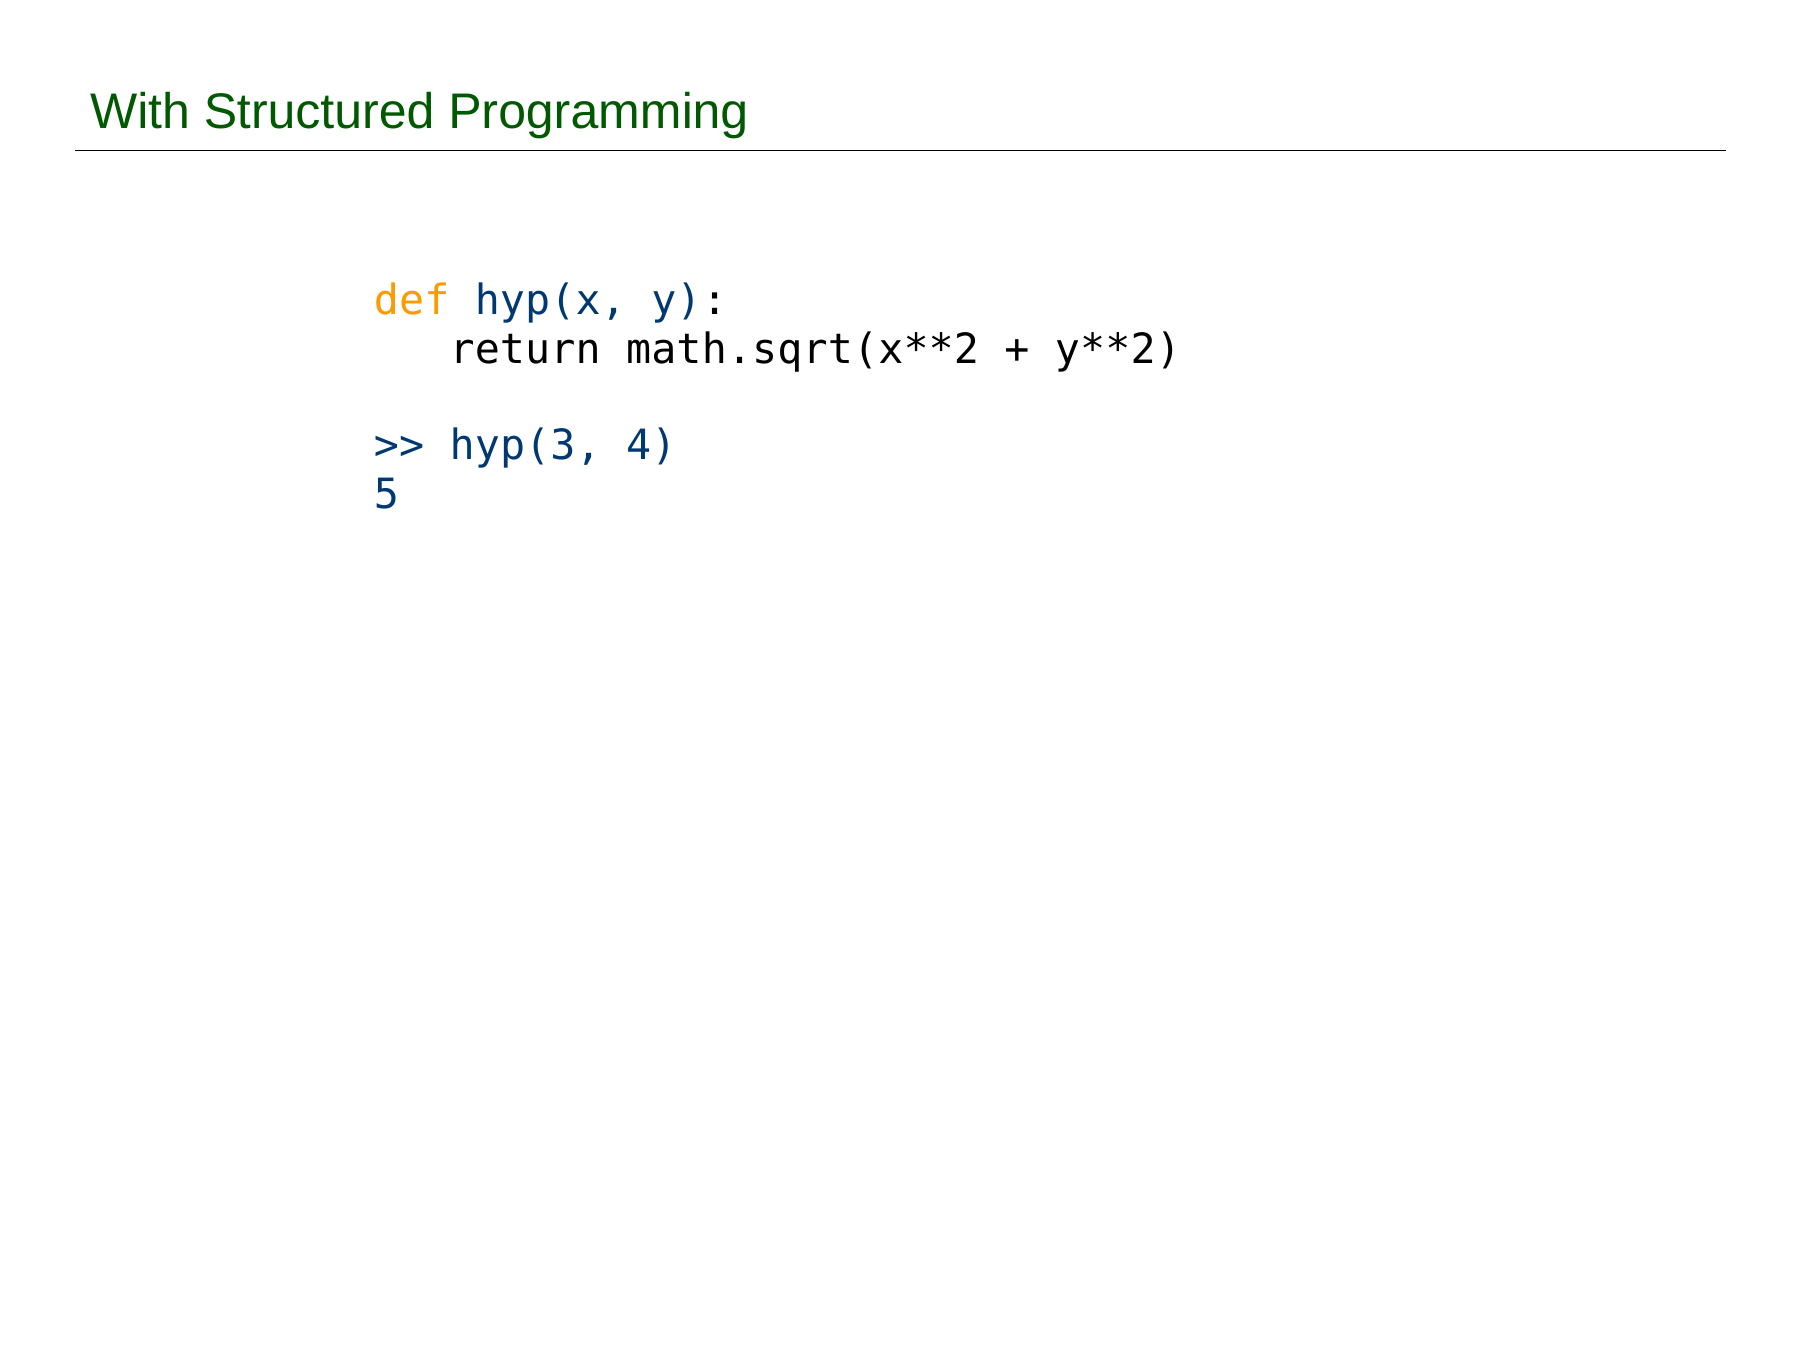

# With Structured Programming
def hyp(x, y):
 return math.sqrt(x**2 + y**2)
>> hyp(3, 4)
5